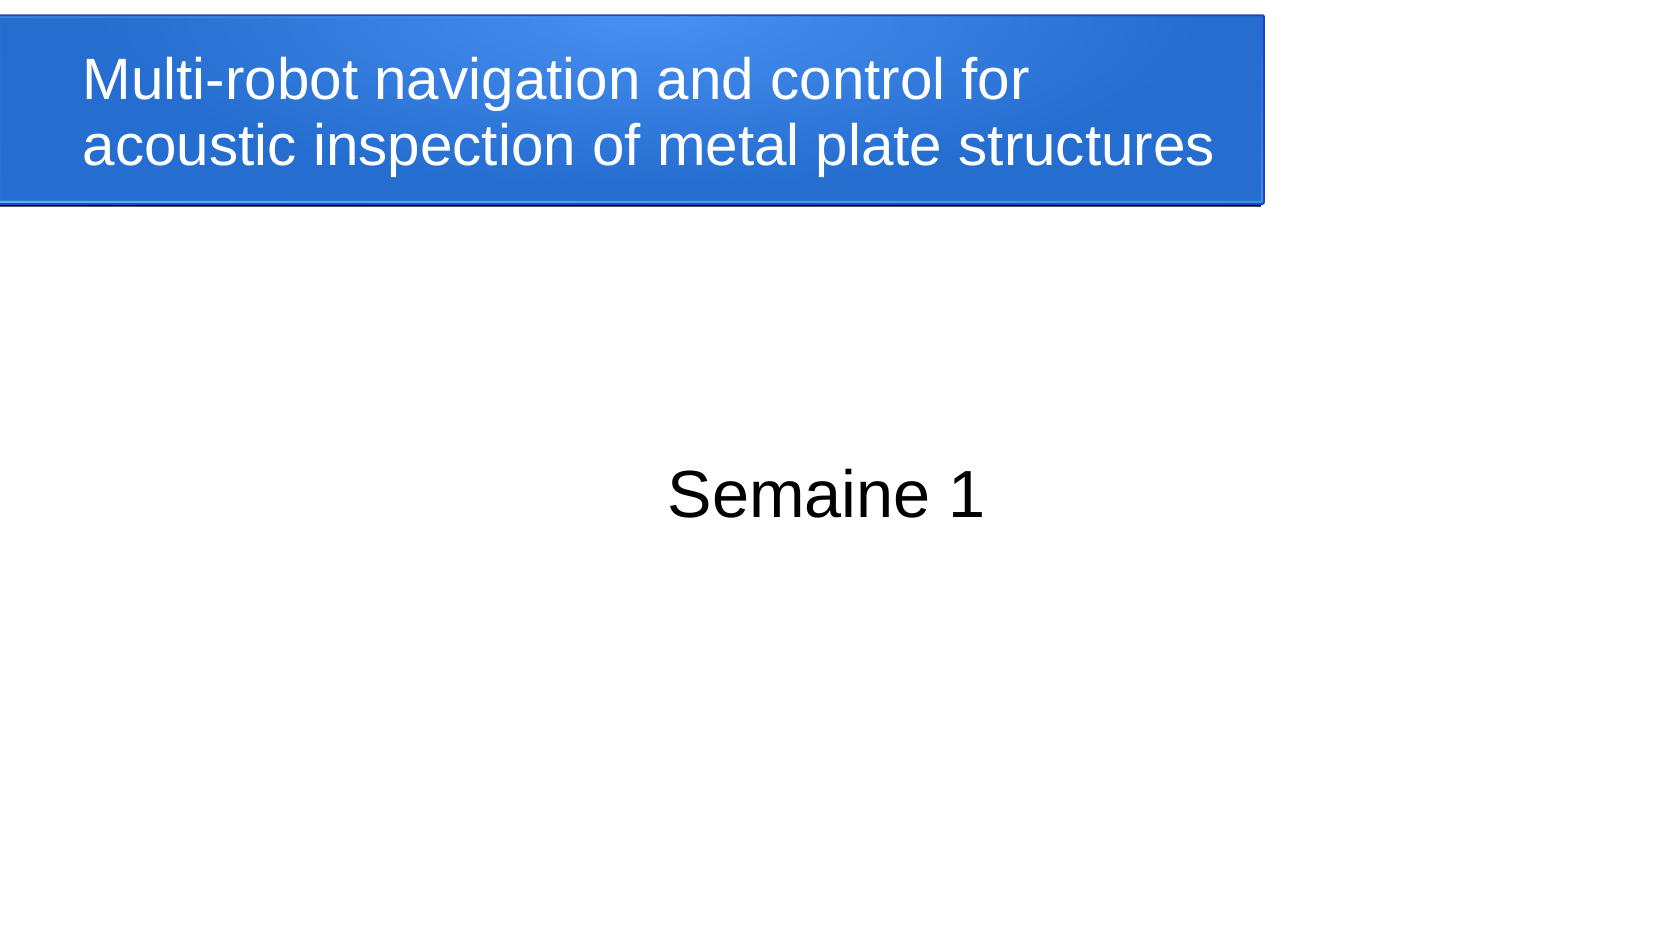

# Multi-robot navigation and control for acoustic inspection of metal plate structures
Semaine 1